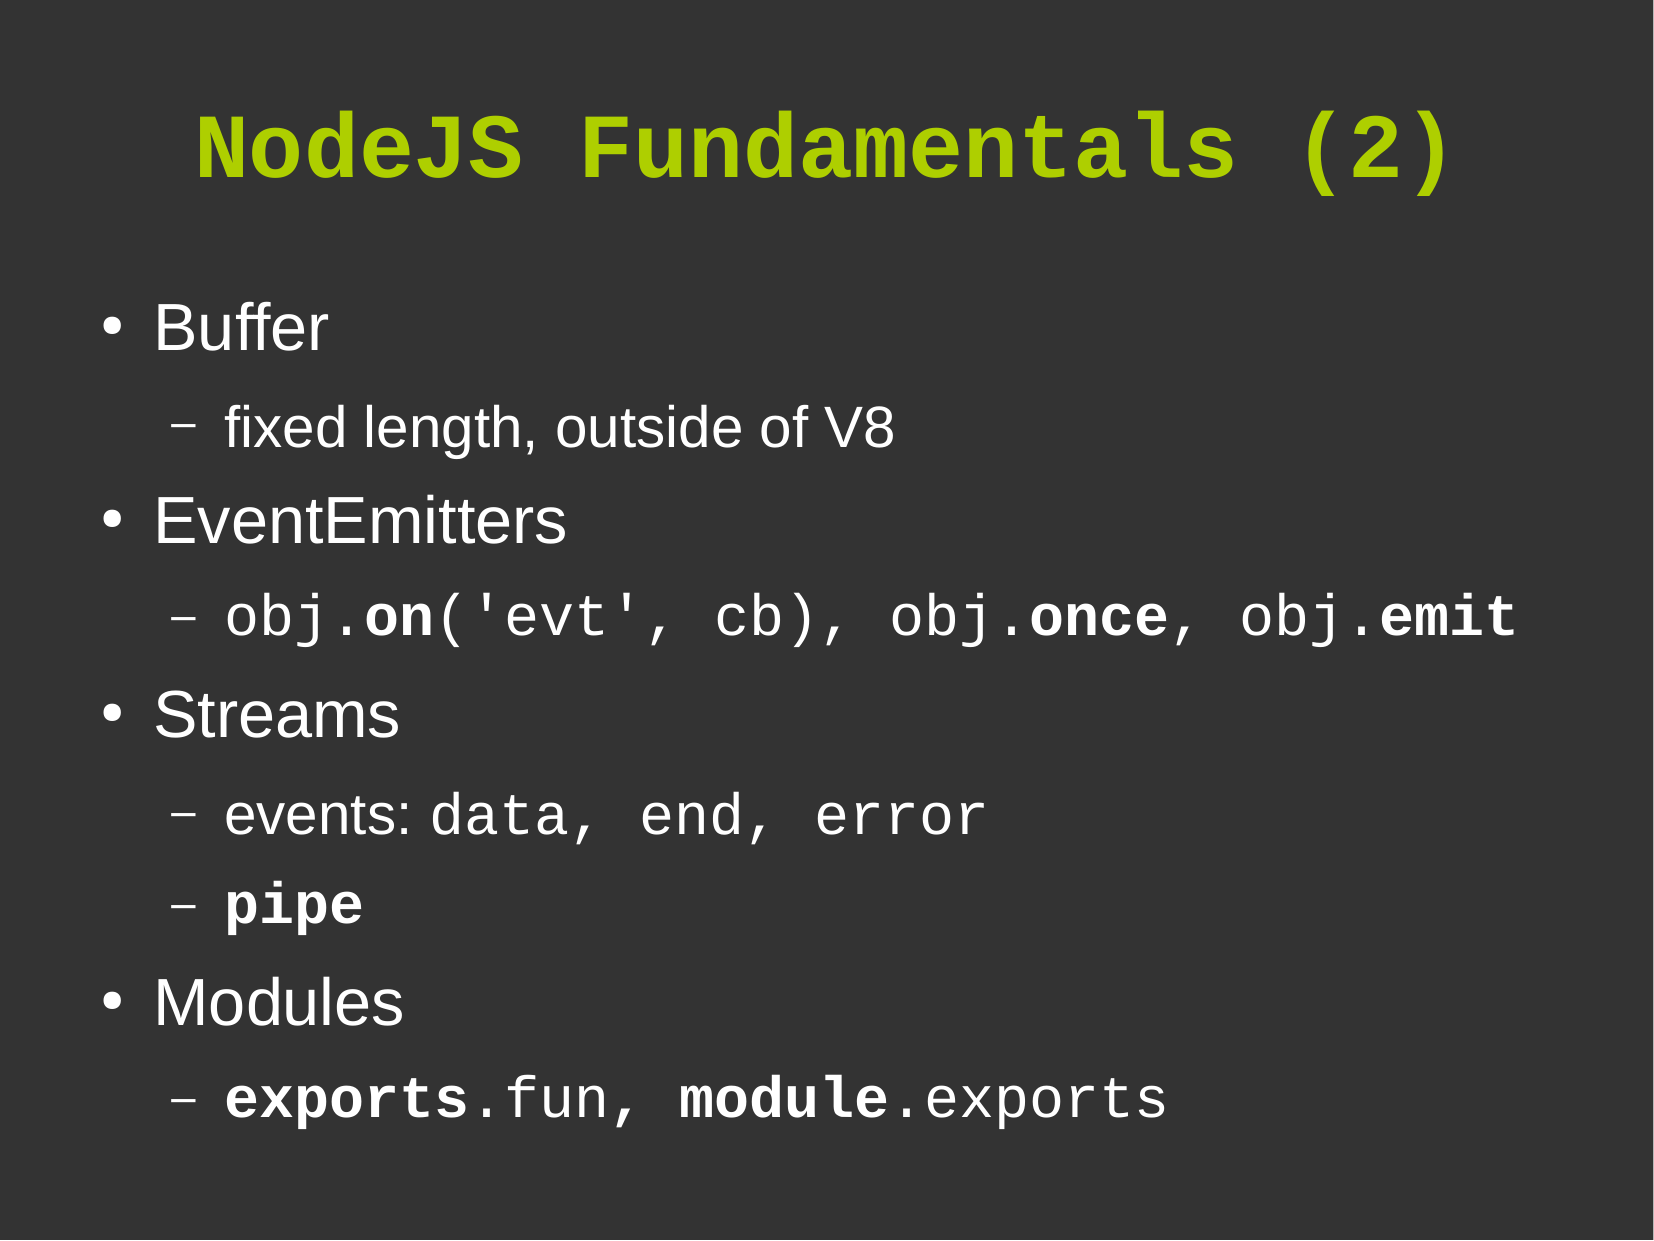

# NodeJS Fundamentals (2)
Buffer
fixed length, outside of V8
EventEmitters
obj.on('evt', cb), obj.once, obj.emit
Streams
events: data, end, error
pipe
Modules
exports.fun, module.exports